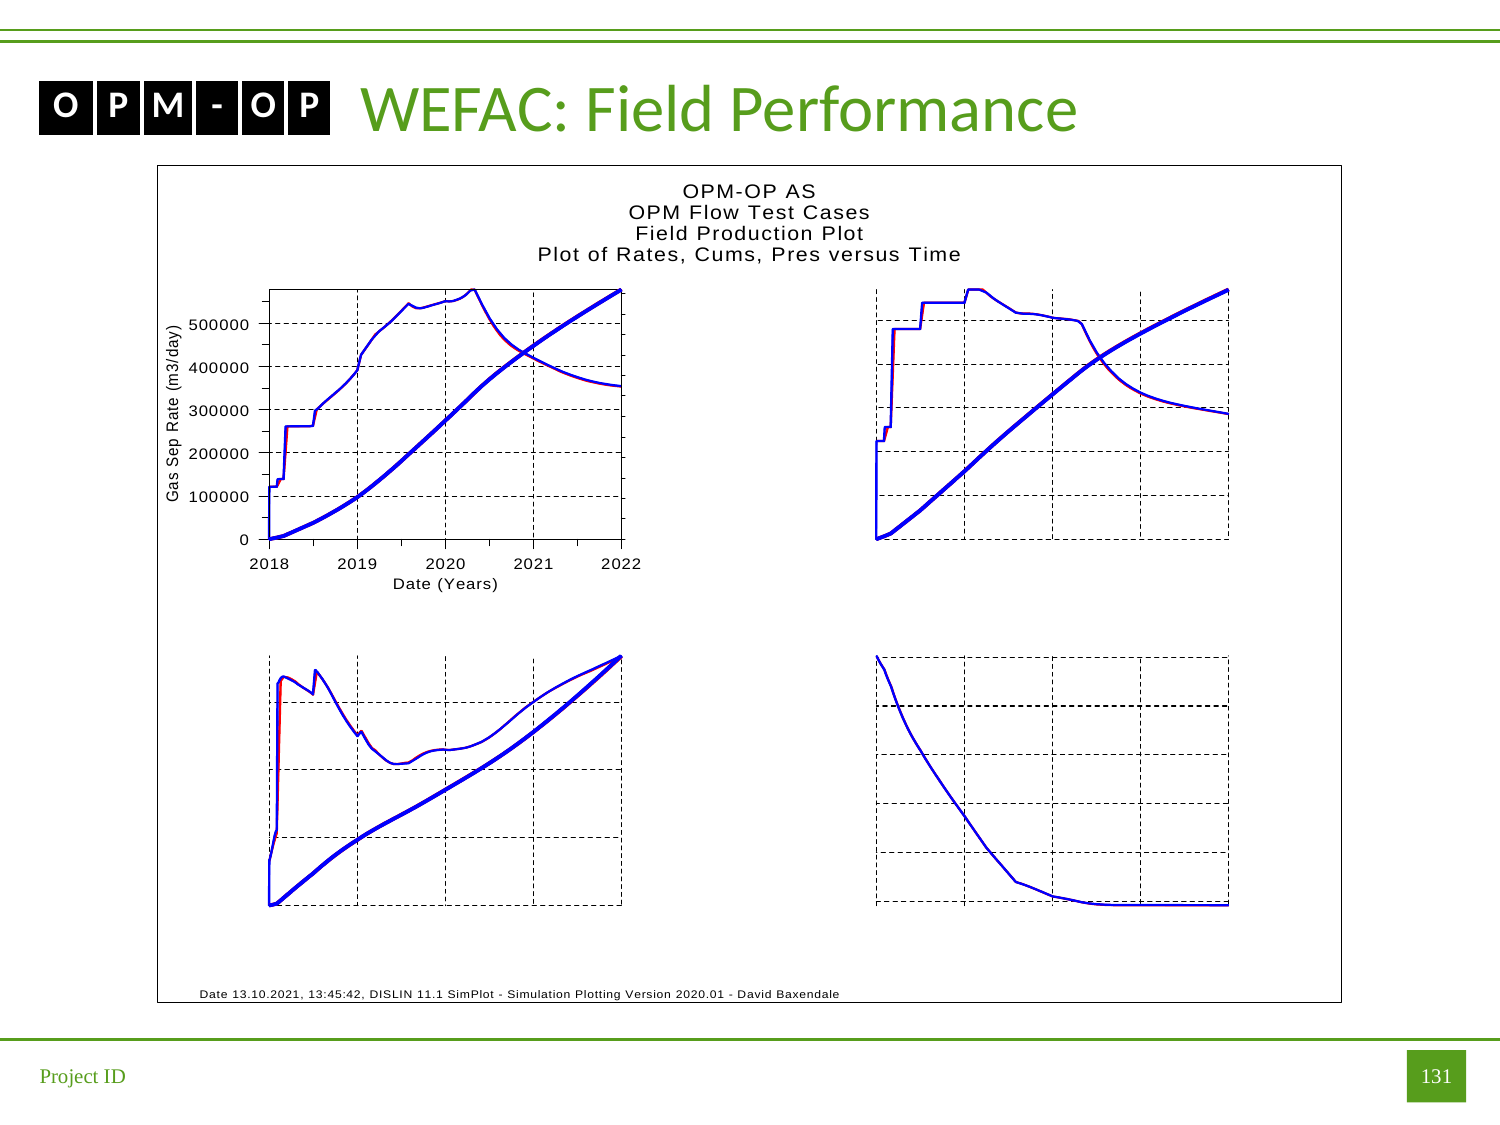

# WEFAC: Field Performance
Project ID
131